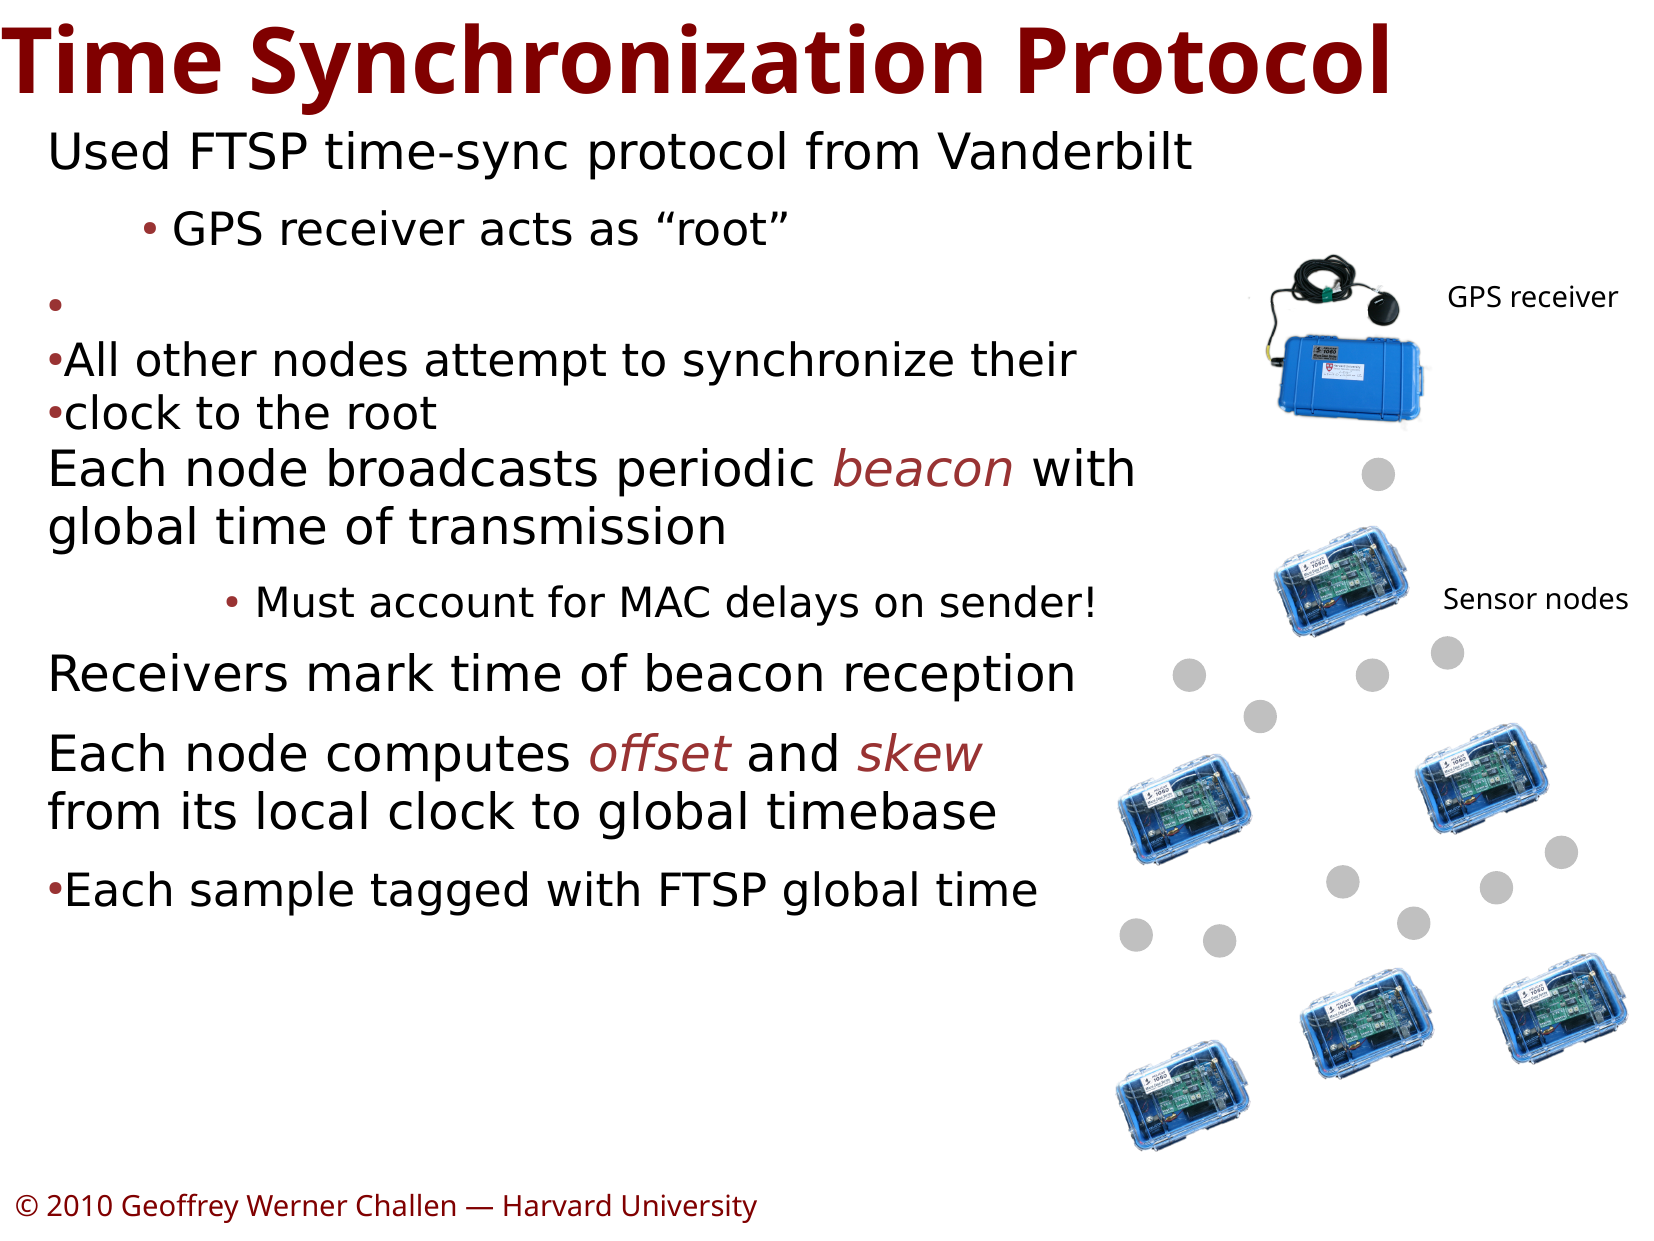

# Time Synchronization Protocol
Used FTSP time-sync protocol from Vanderbilt
GPS receiver acts as “root”
All other nodes attempt to synchronize their
clock to the root
Each node broadcasts periodic beacon with
global time of transmission
Must account for MAC delays on sender!
Receivers mark time of beacon reception
Each node computes offset and skew
from its local clock to global timebase
Each sample tagged with FTSP global time
GPS receiver
Sensor nodes